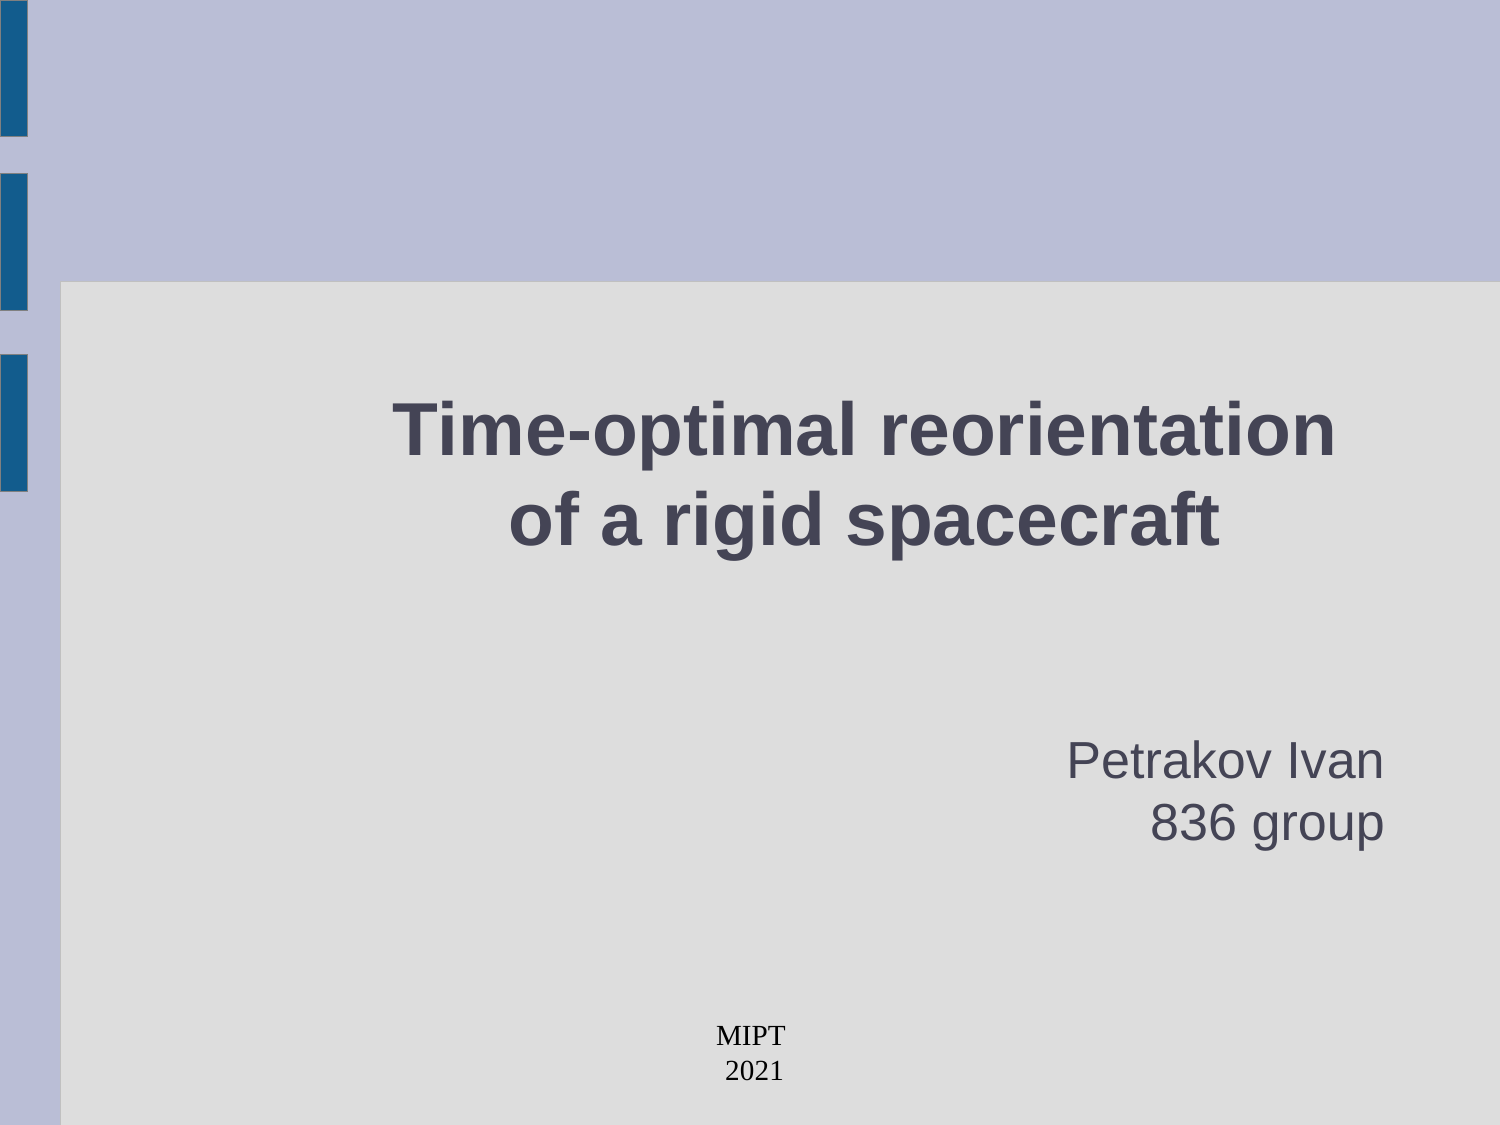

# Time-optimal reorientation of a rigid spacecraft
Petrakov Ivan
836 group
MIPT
 2021